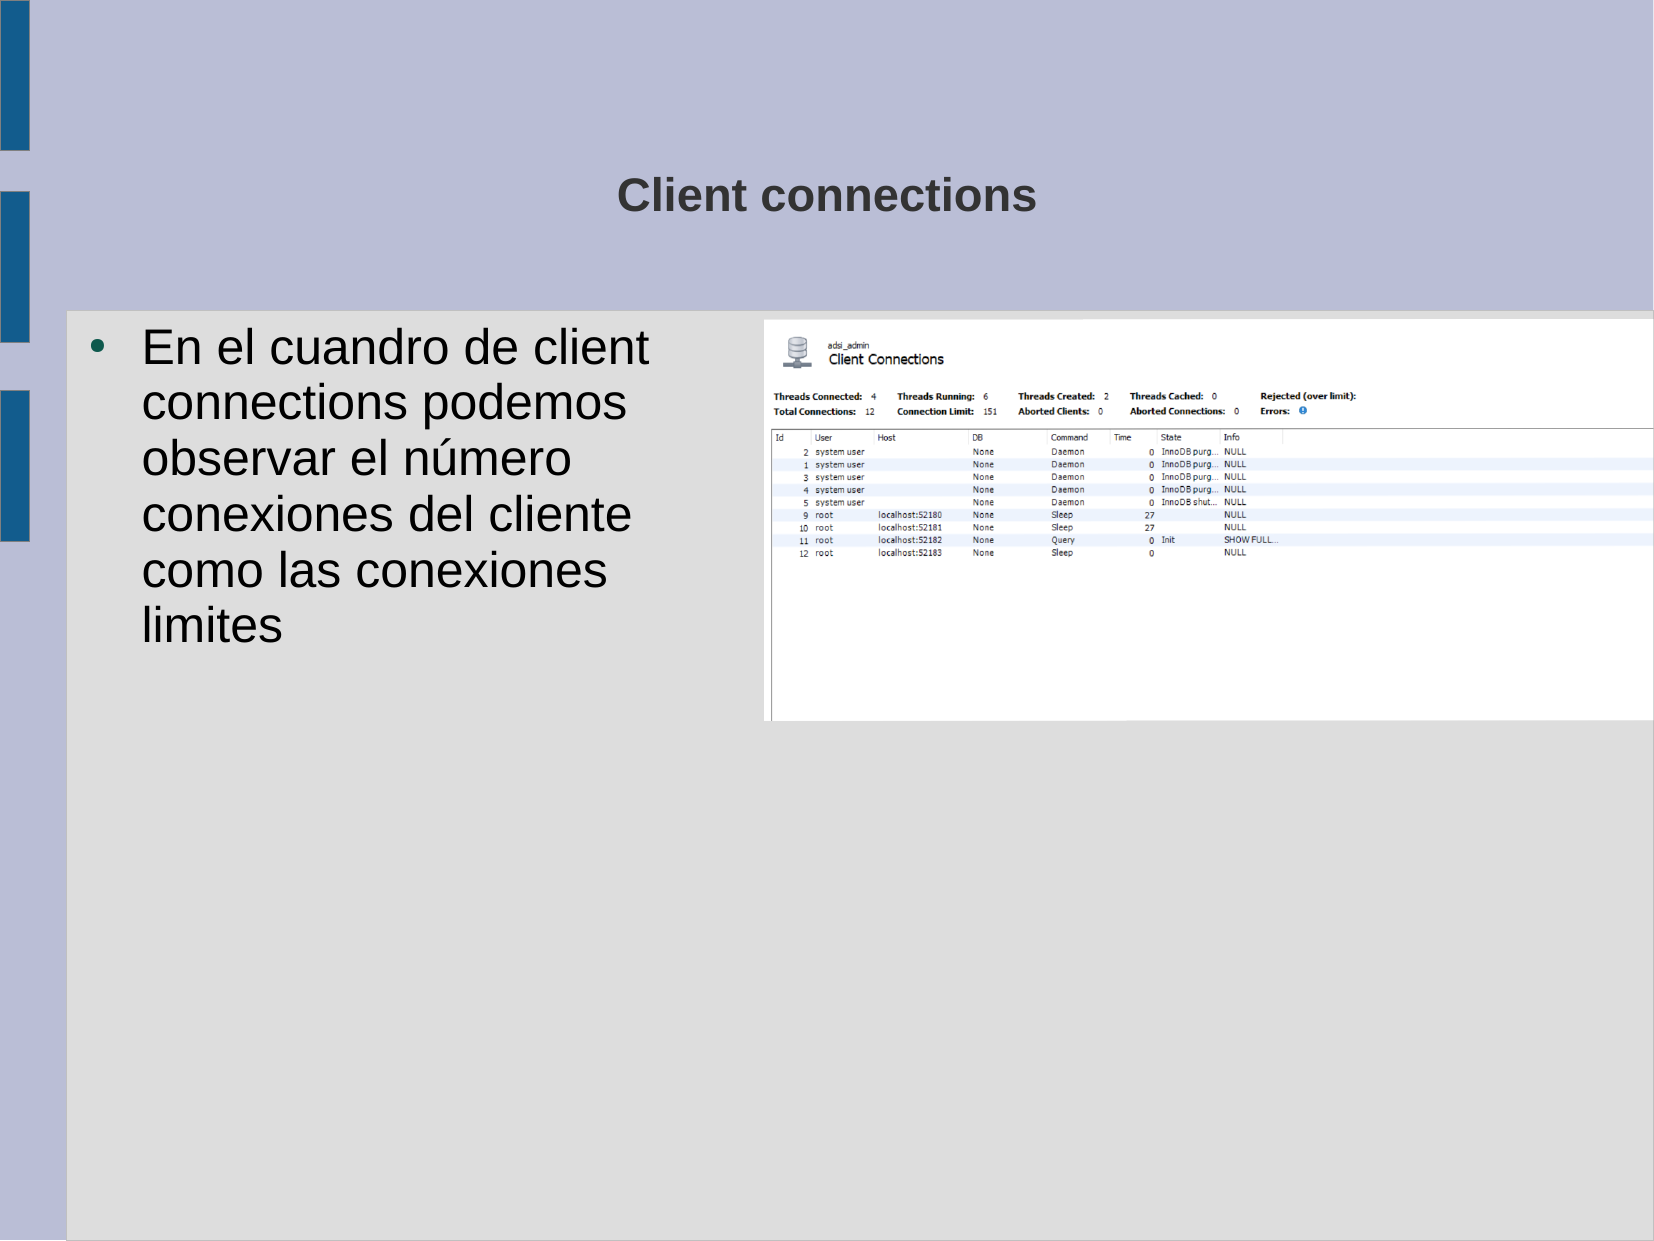

# Client connections
En el cuandro de client connections podemos observar el número conexiones del cliente como las conexiones limites